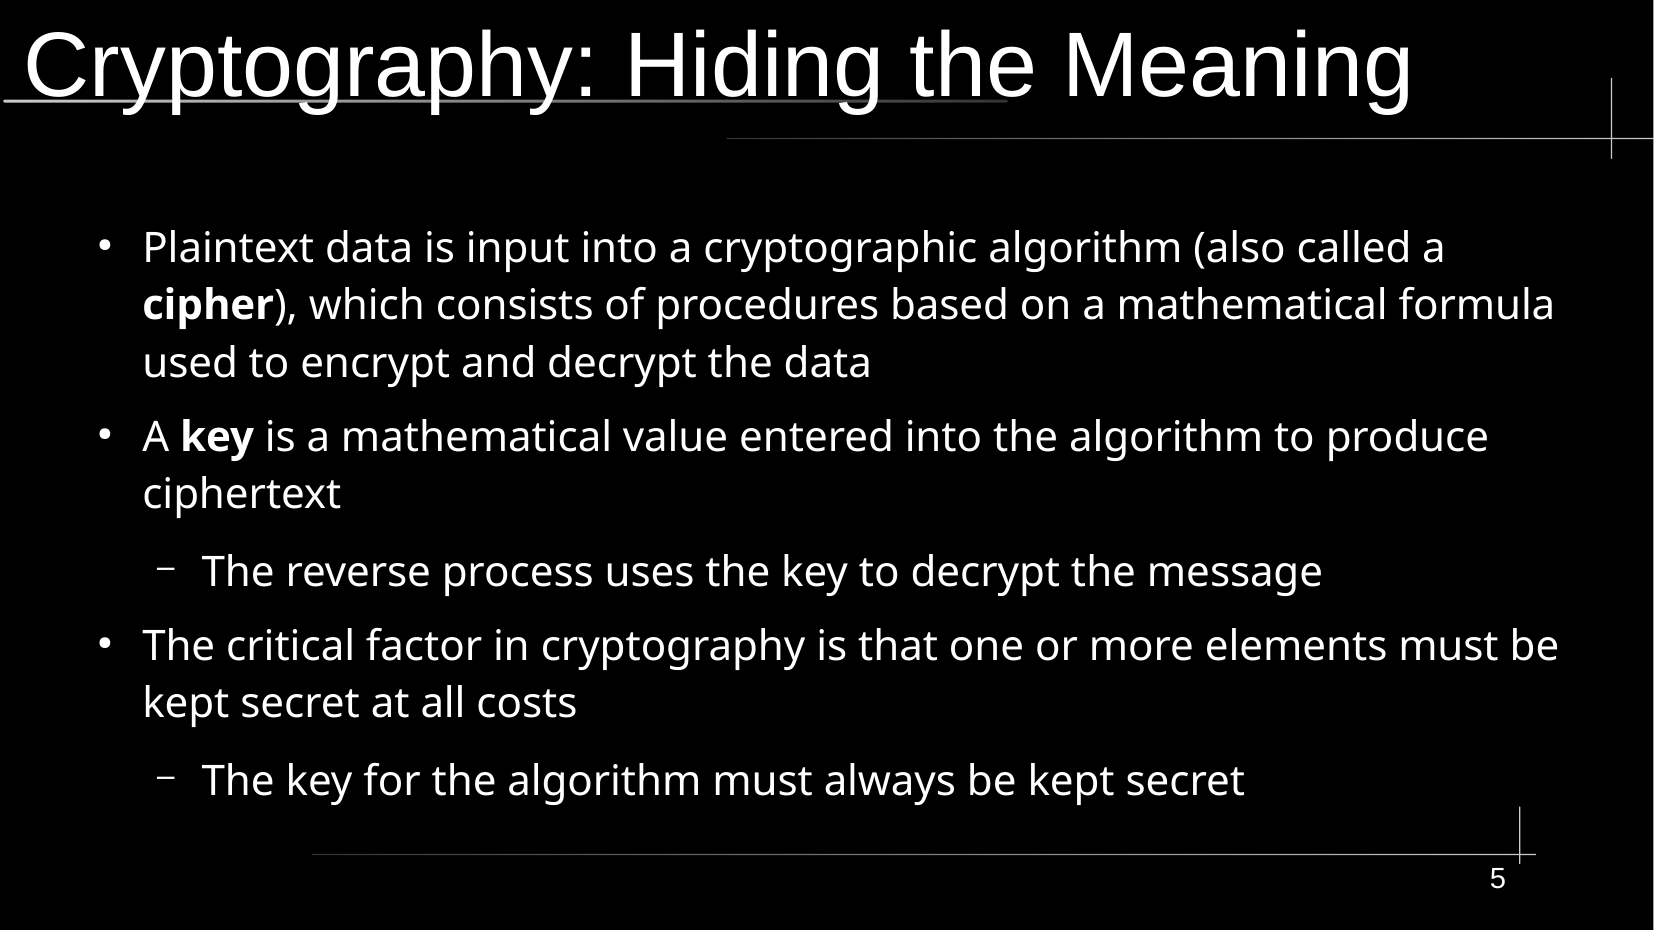

# Cryptography: Hiding the Meaning
Plaintext data is input into a cryptographic algorithm (also called a cipher), which consists of procedures based on a mathematical formula used to encrypt and decrypt the data
A key is a mathematical value entered into the algorithm to produce ciphertext
The reverse process uses the key to decrypt the message
The critical factor in cryptography is that one or more elements must be kept secret at all costs
The key for the algorithm must always be kept secret
5